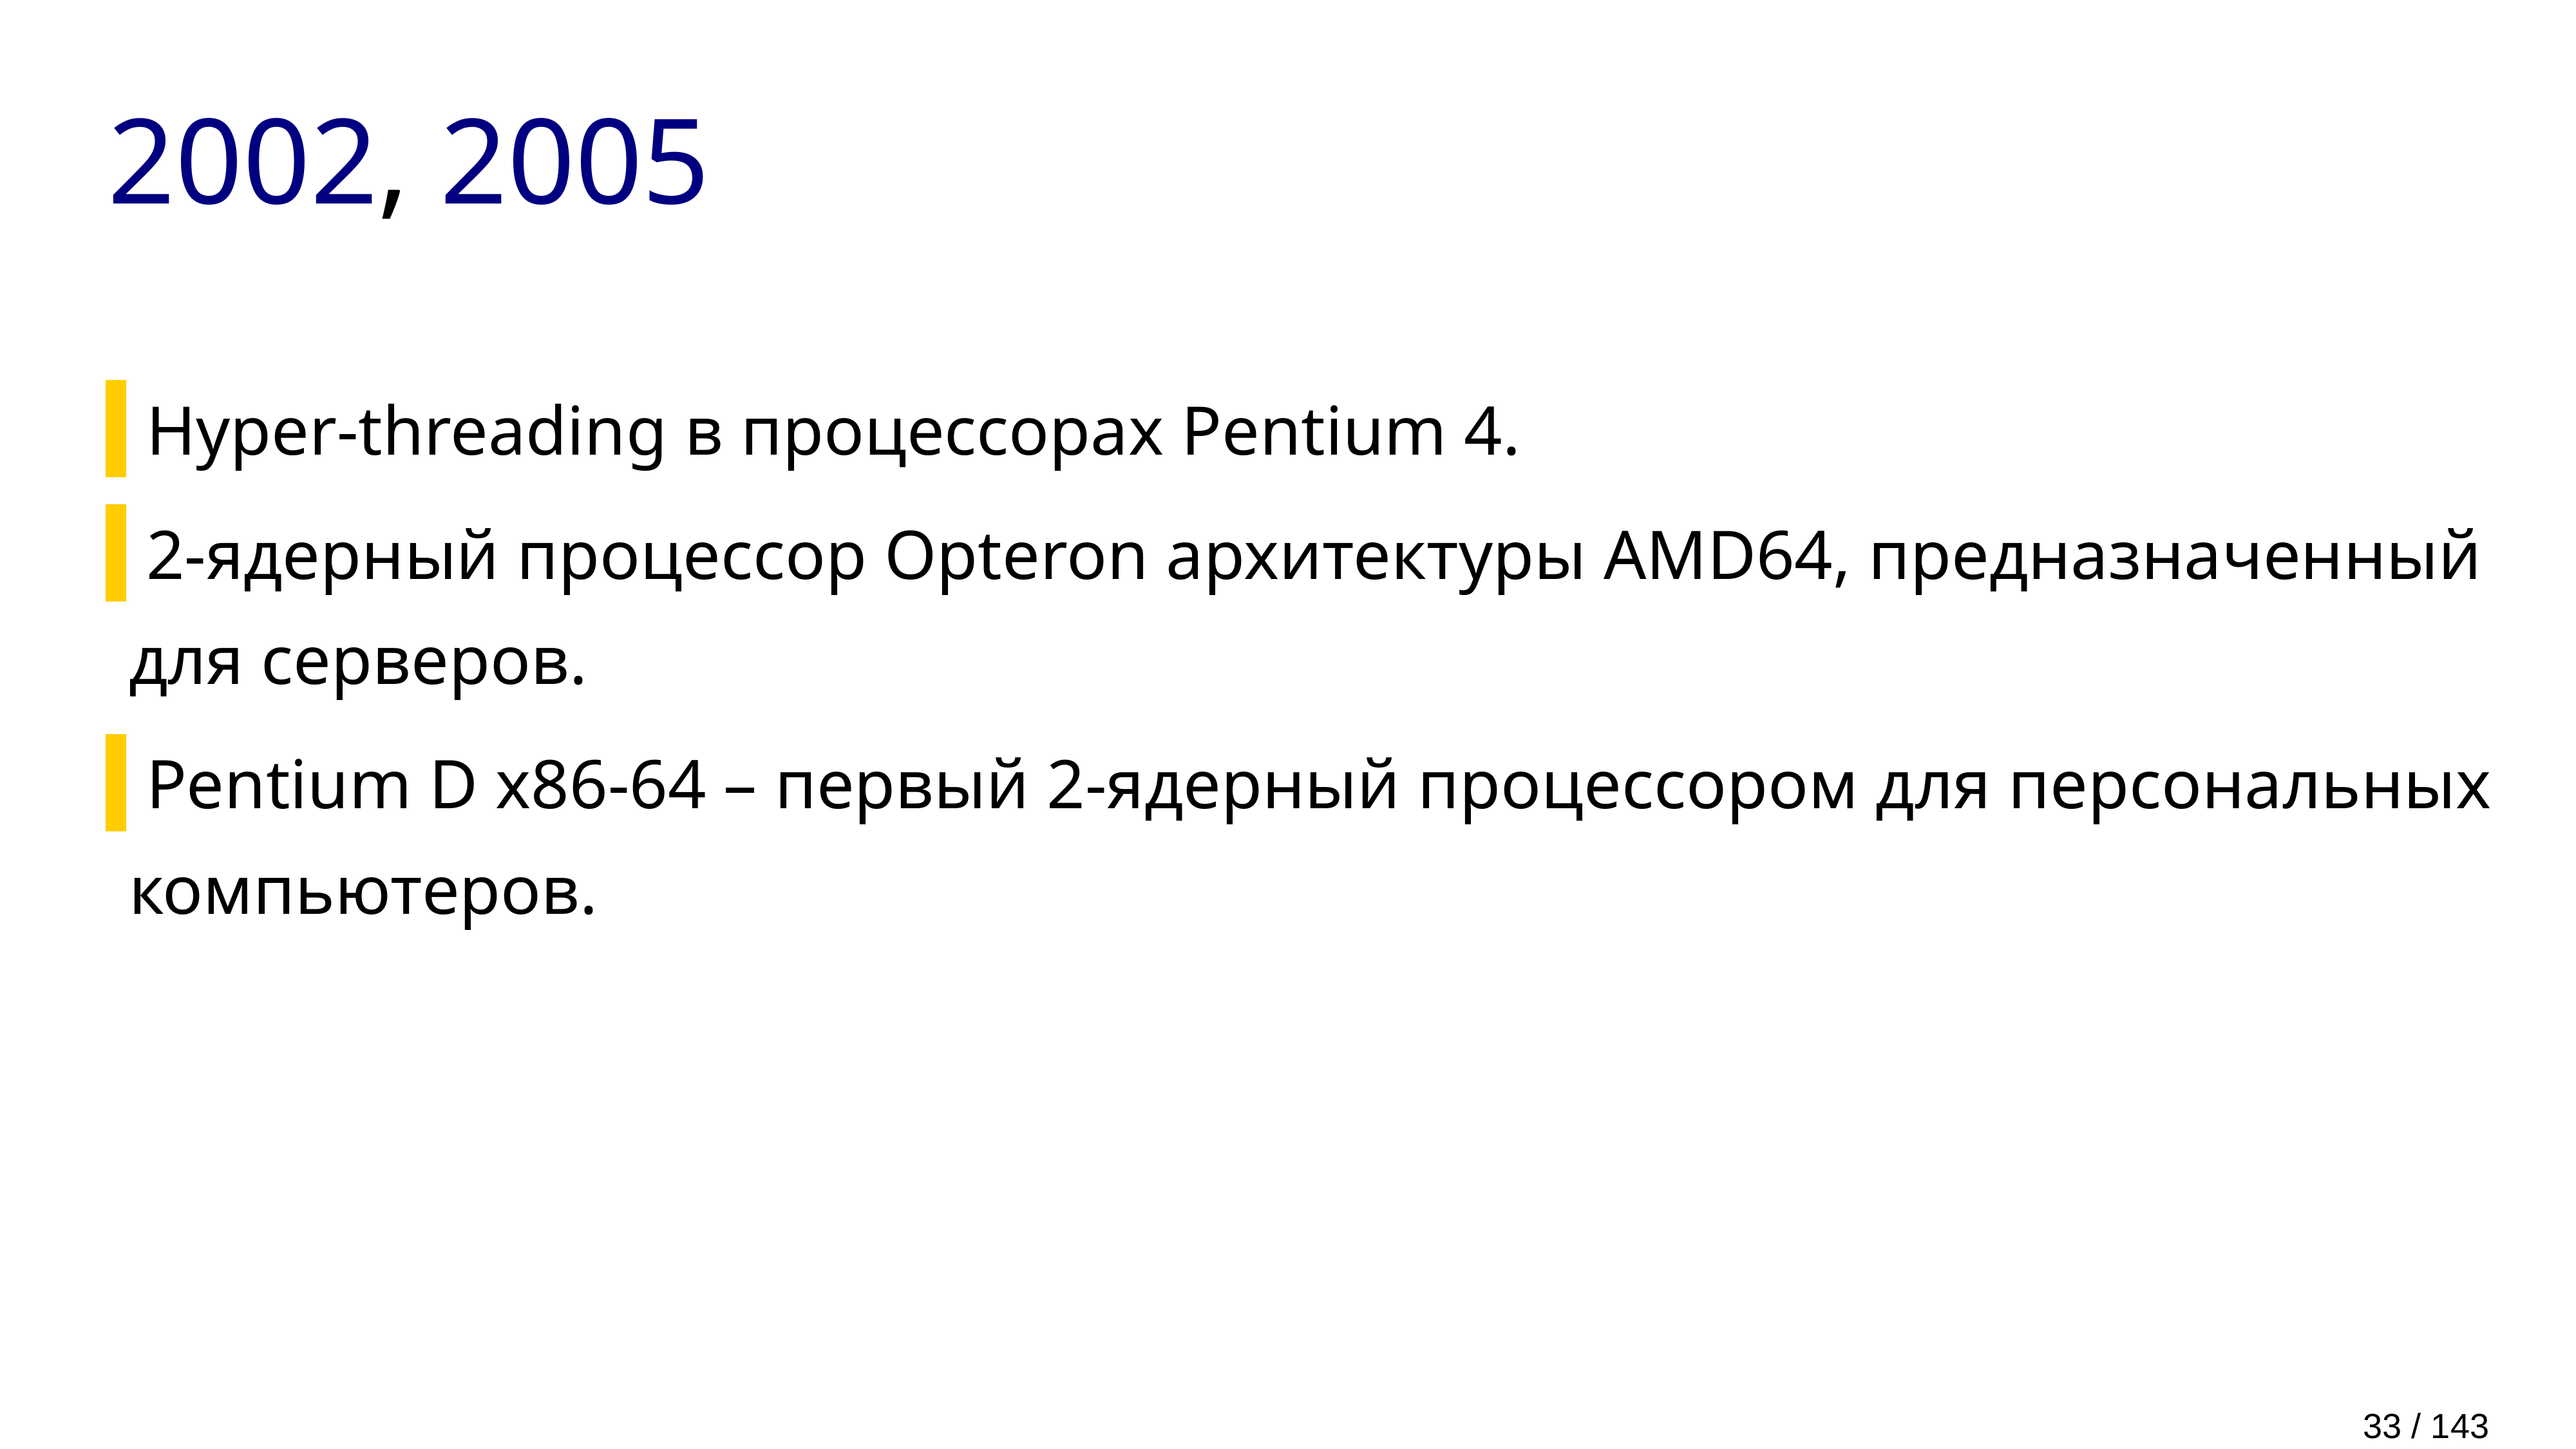

# 2002, 2005
 Hyper-threading в процессорах Pentium 4.
 2-ядерный процессор Opteron архитектуры AMD64, предназначенный для серверов.
 Pentium D x86-64 – первый 2-ядерный процессором для персональных компьютеров.